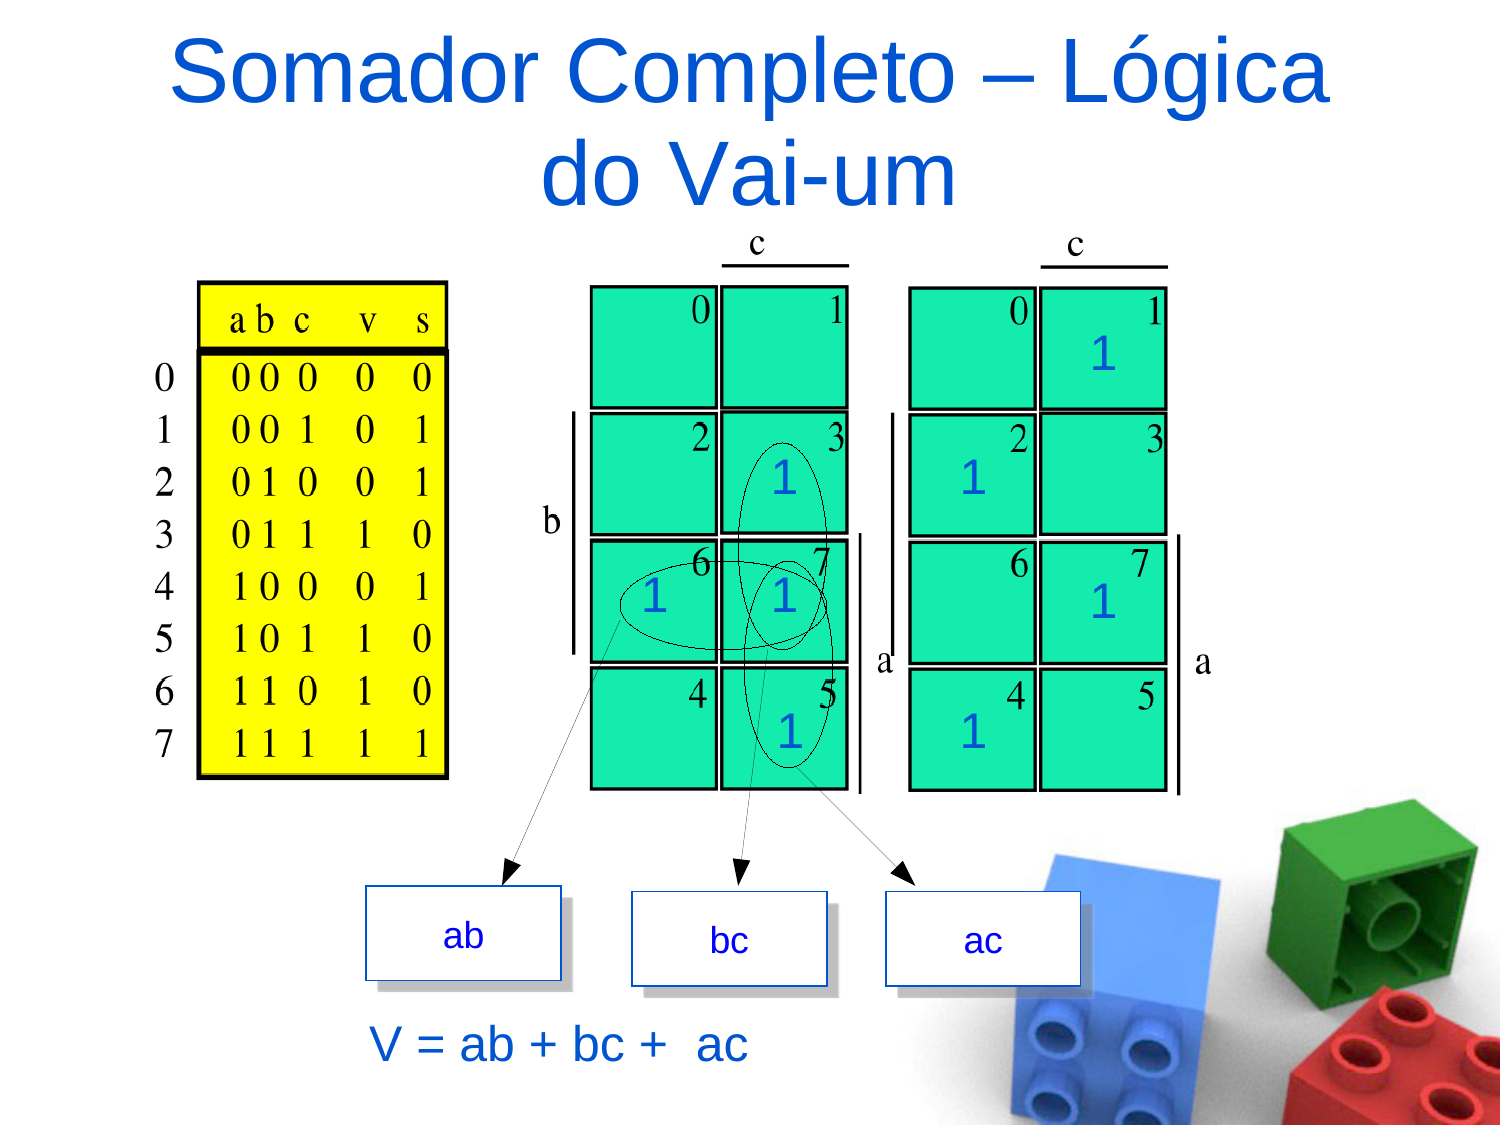

# Somador Completo – Lógica do Vai-um
1
1
1
1
1
1
1
1
ab
bc
ac
V = ab + bc + ac